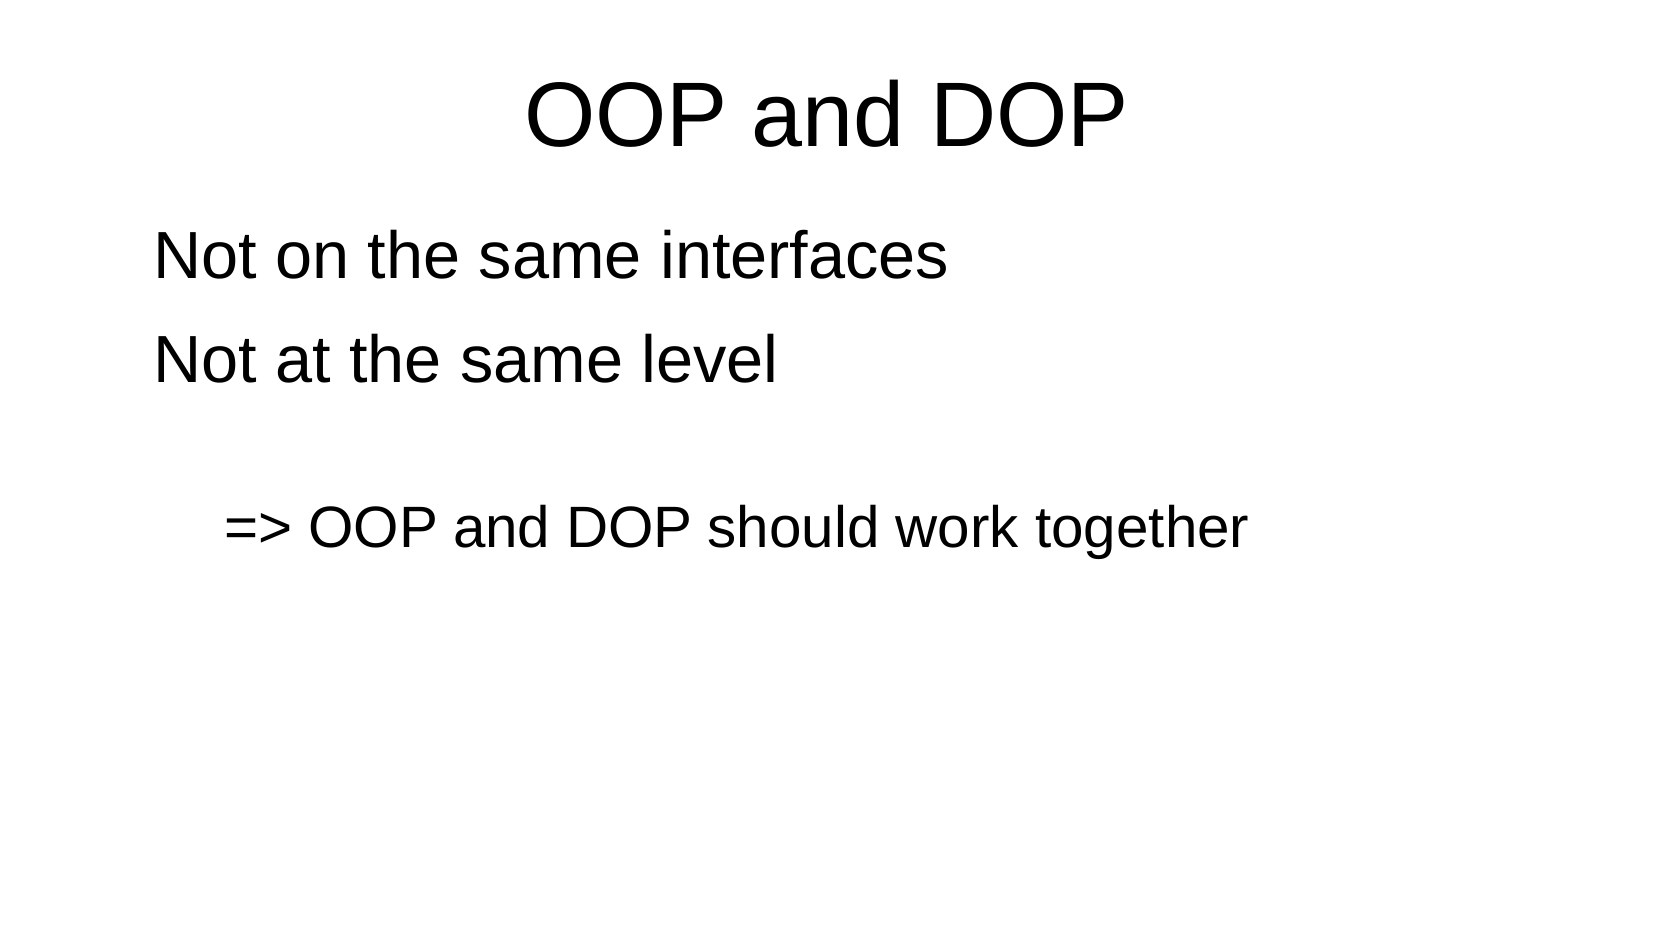

# OOP and DOP
Not on the same interfaces
Not at the same level
=> OOP and DOP should work together